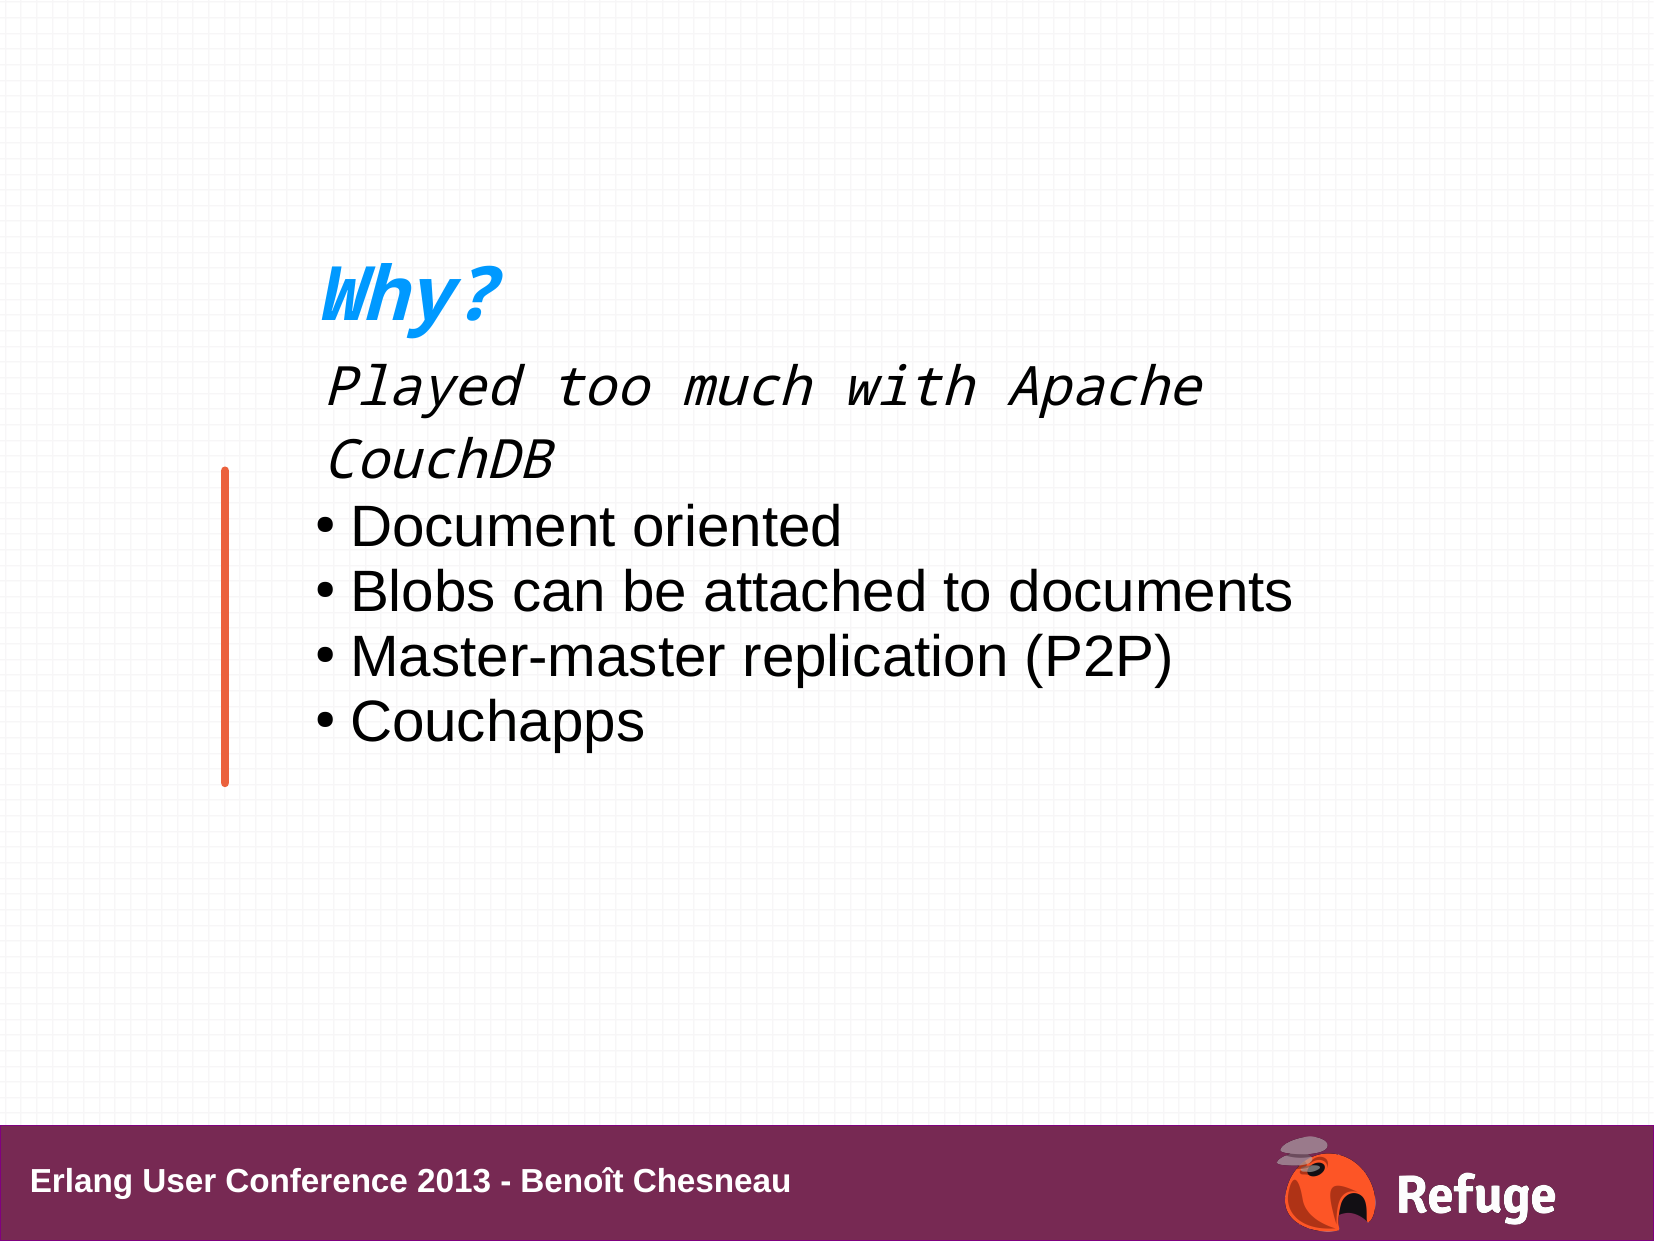

Why?
Played too much with Apache CouchDB
Document oriented
Blobs can be attached to documents
Master-master replication (P2P)
Couchapps
Erlang User Conference 2013 - Benoît Chesneau